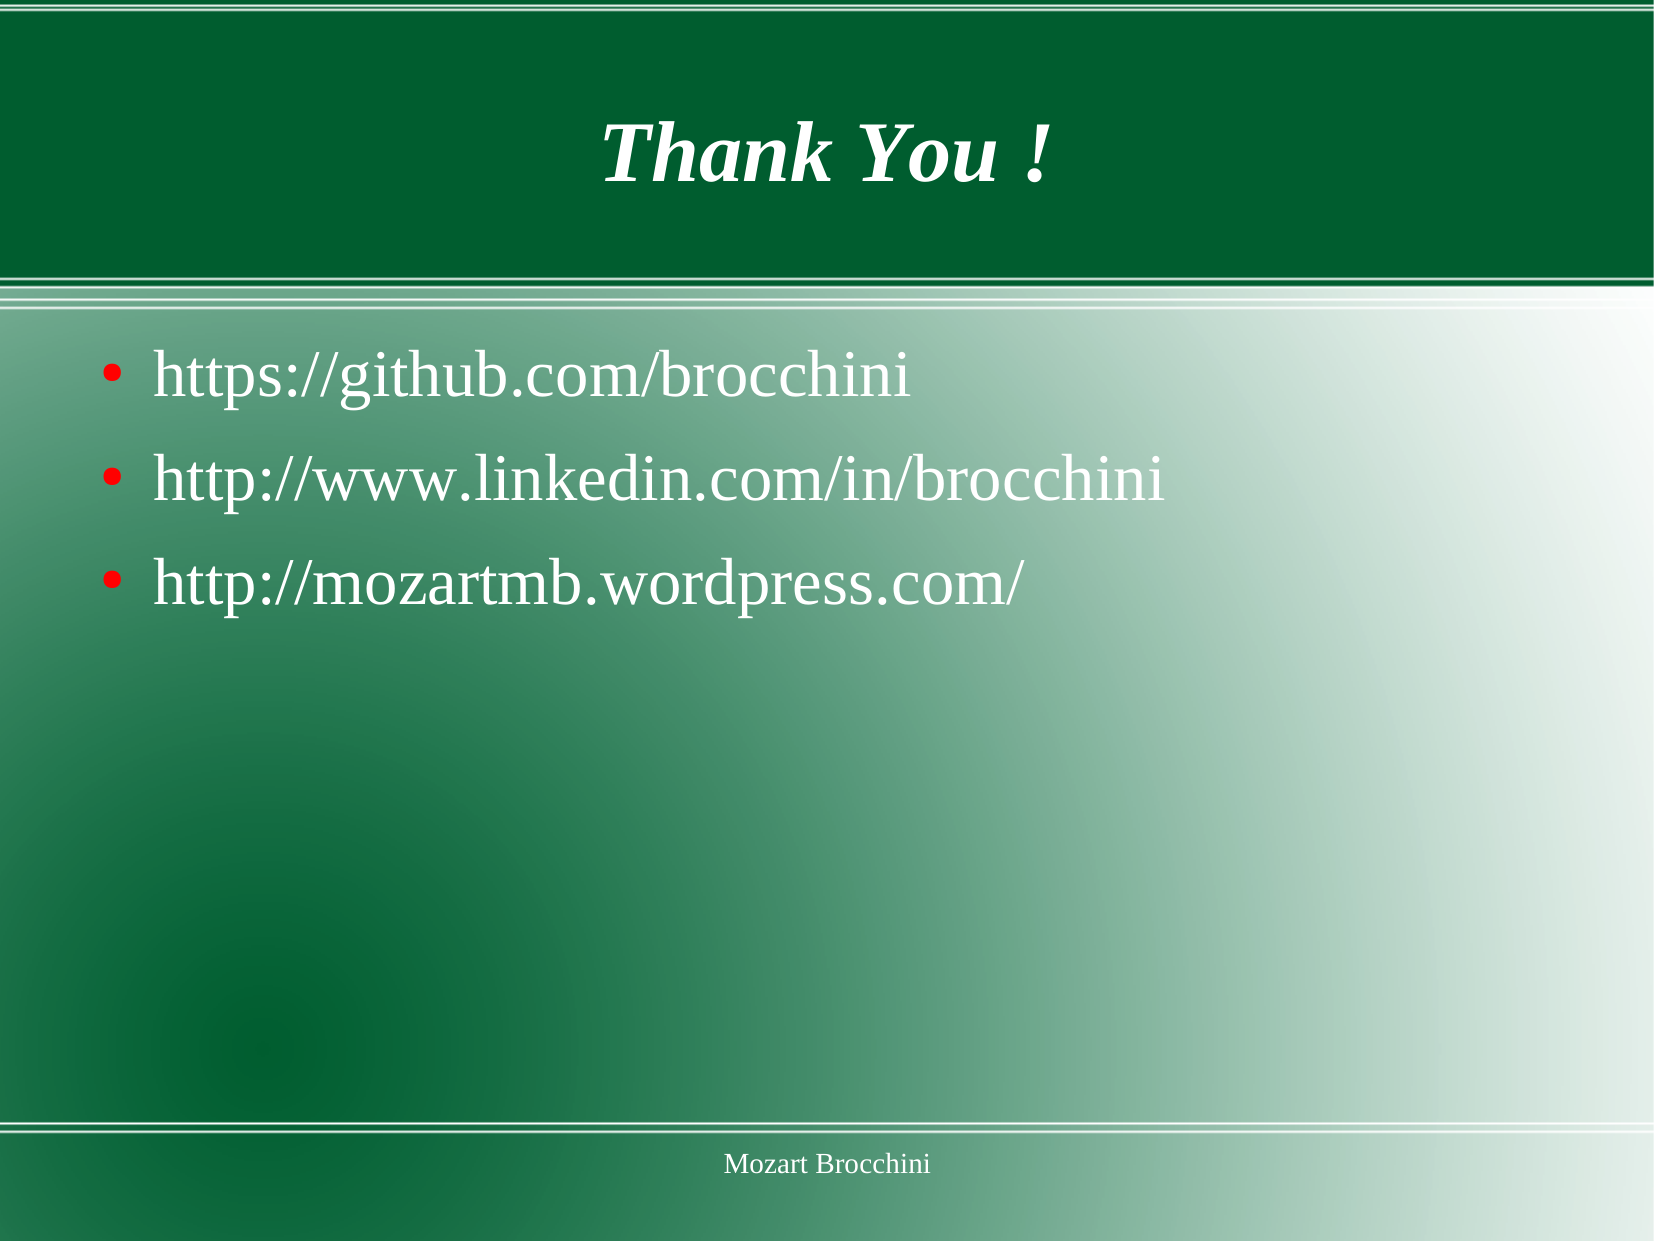

# Thank You !
https://github.com/brocchini
http://www.linkedin.com/in/brocchini
http://mozartmb.wordpress.com/